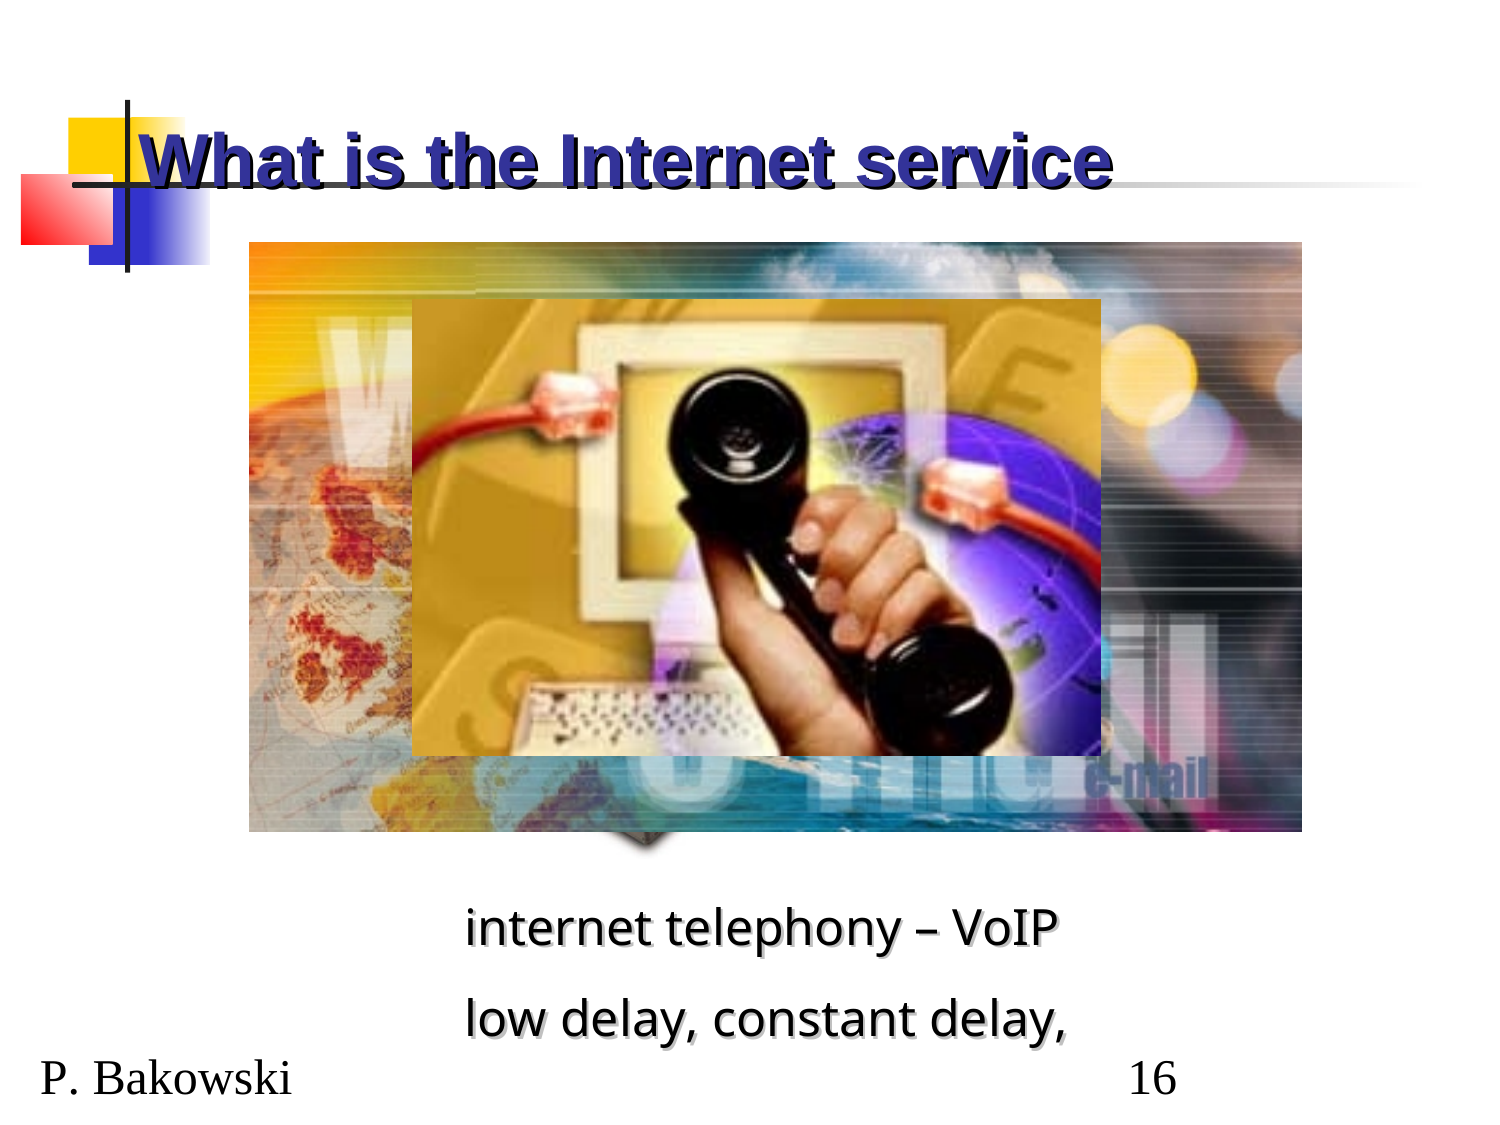

# What is the Internet service
internet telephony – VoIP
low delay, constant delay,
P.Bakowski
16